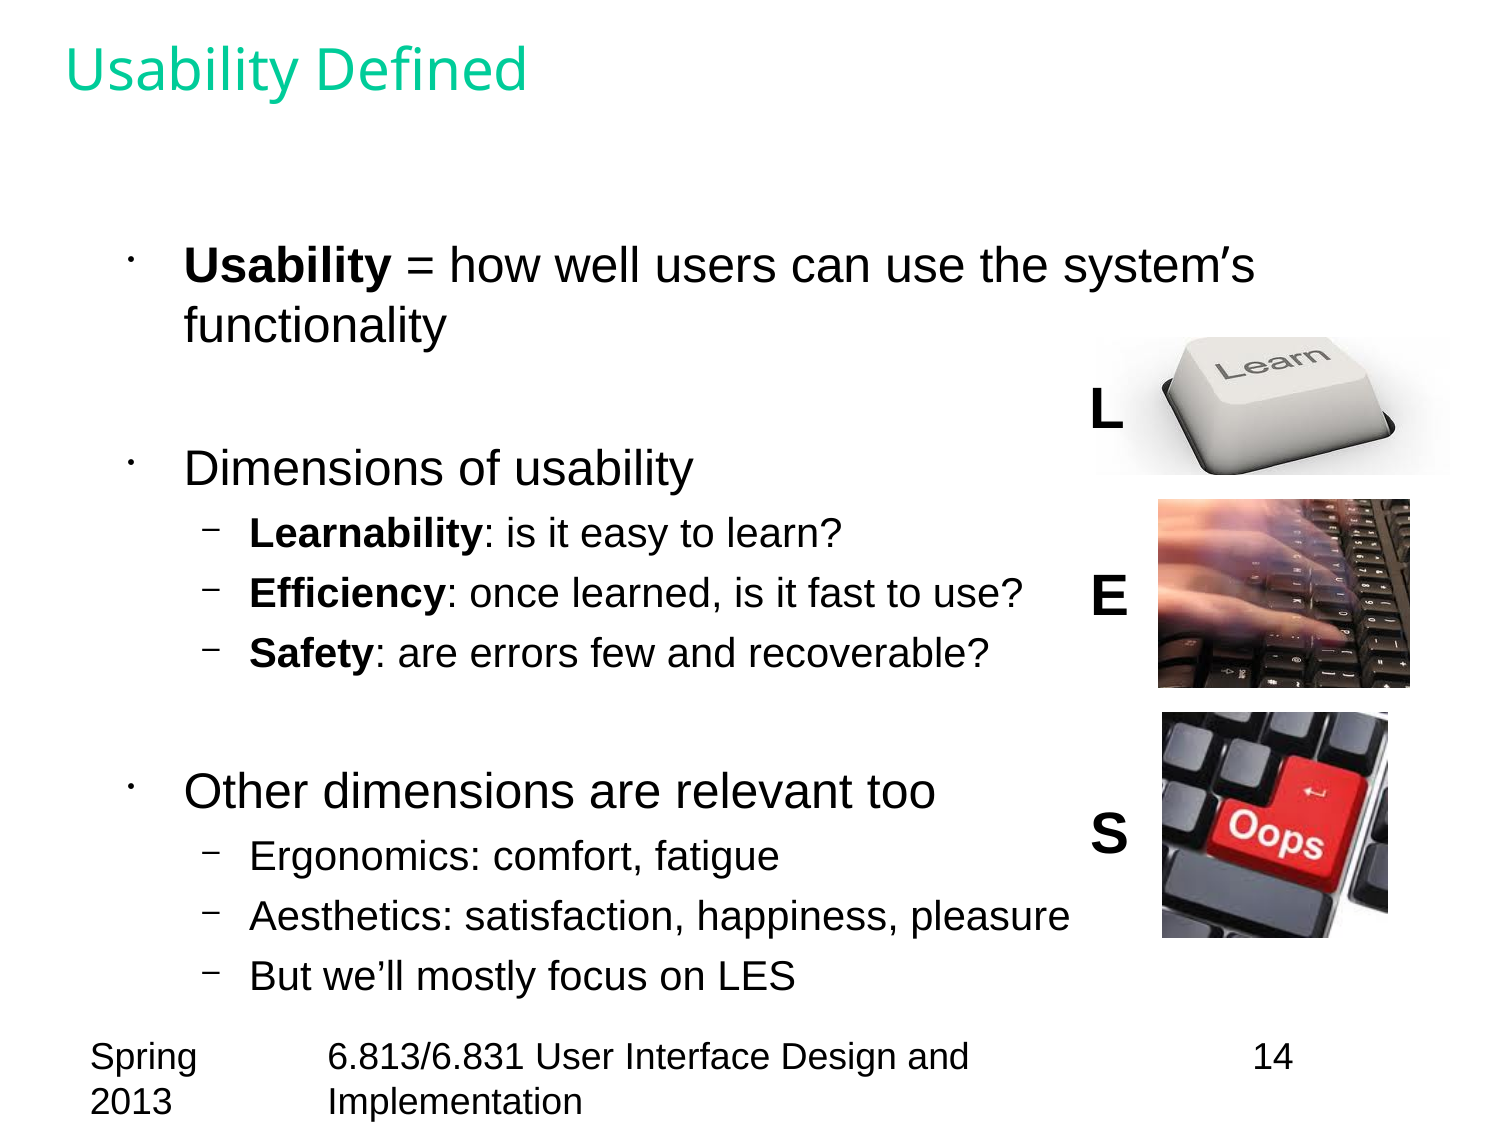

# Usability Defined
Usability = how well users can use the system’s functionality
Dimensions of usability
Learnability: is it easy to learn?
Efficiency: once learned, is it fast to use?
Safety: are errors few and recoverable?
Other dimensions are relevant too
Ergonomics: comfort, fatigue
Aesthetics: satisfaction, happiness, pleasure
But we’ll mostly focus on LES
L
E
S
Spring 2013
6.813/6.831 User Interface Design and Implementation